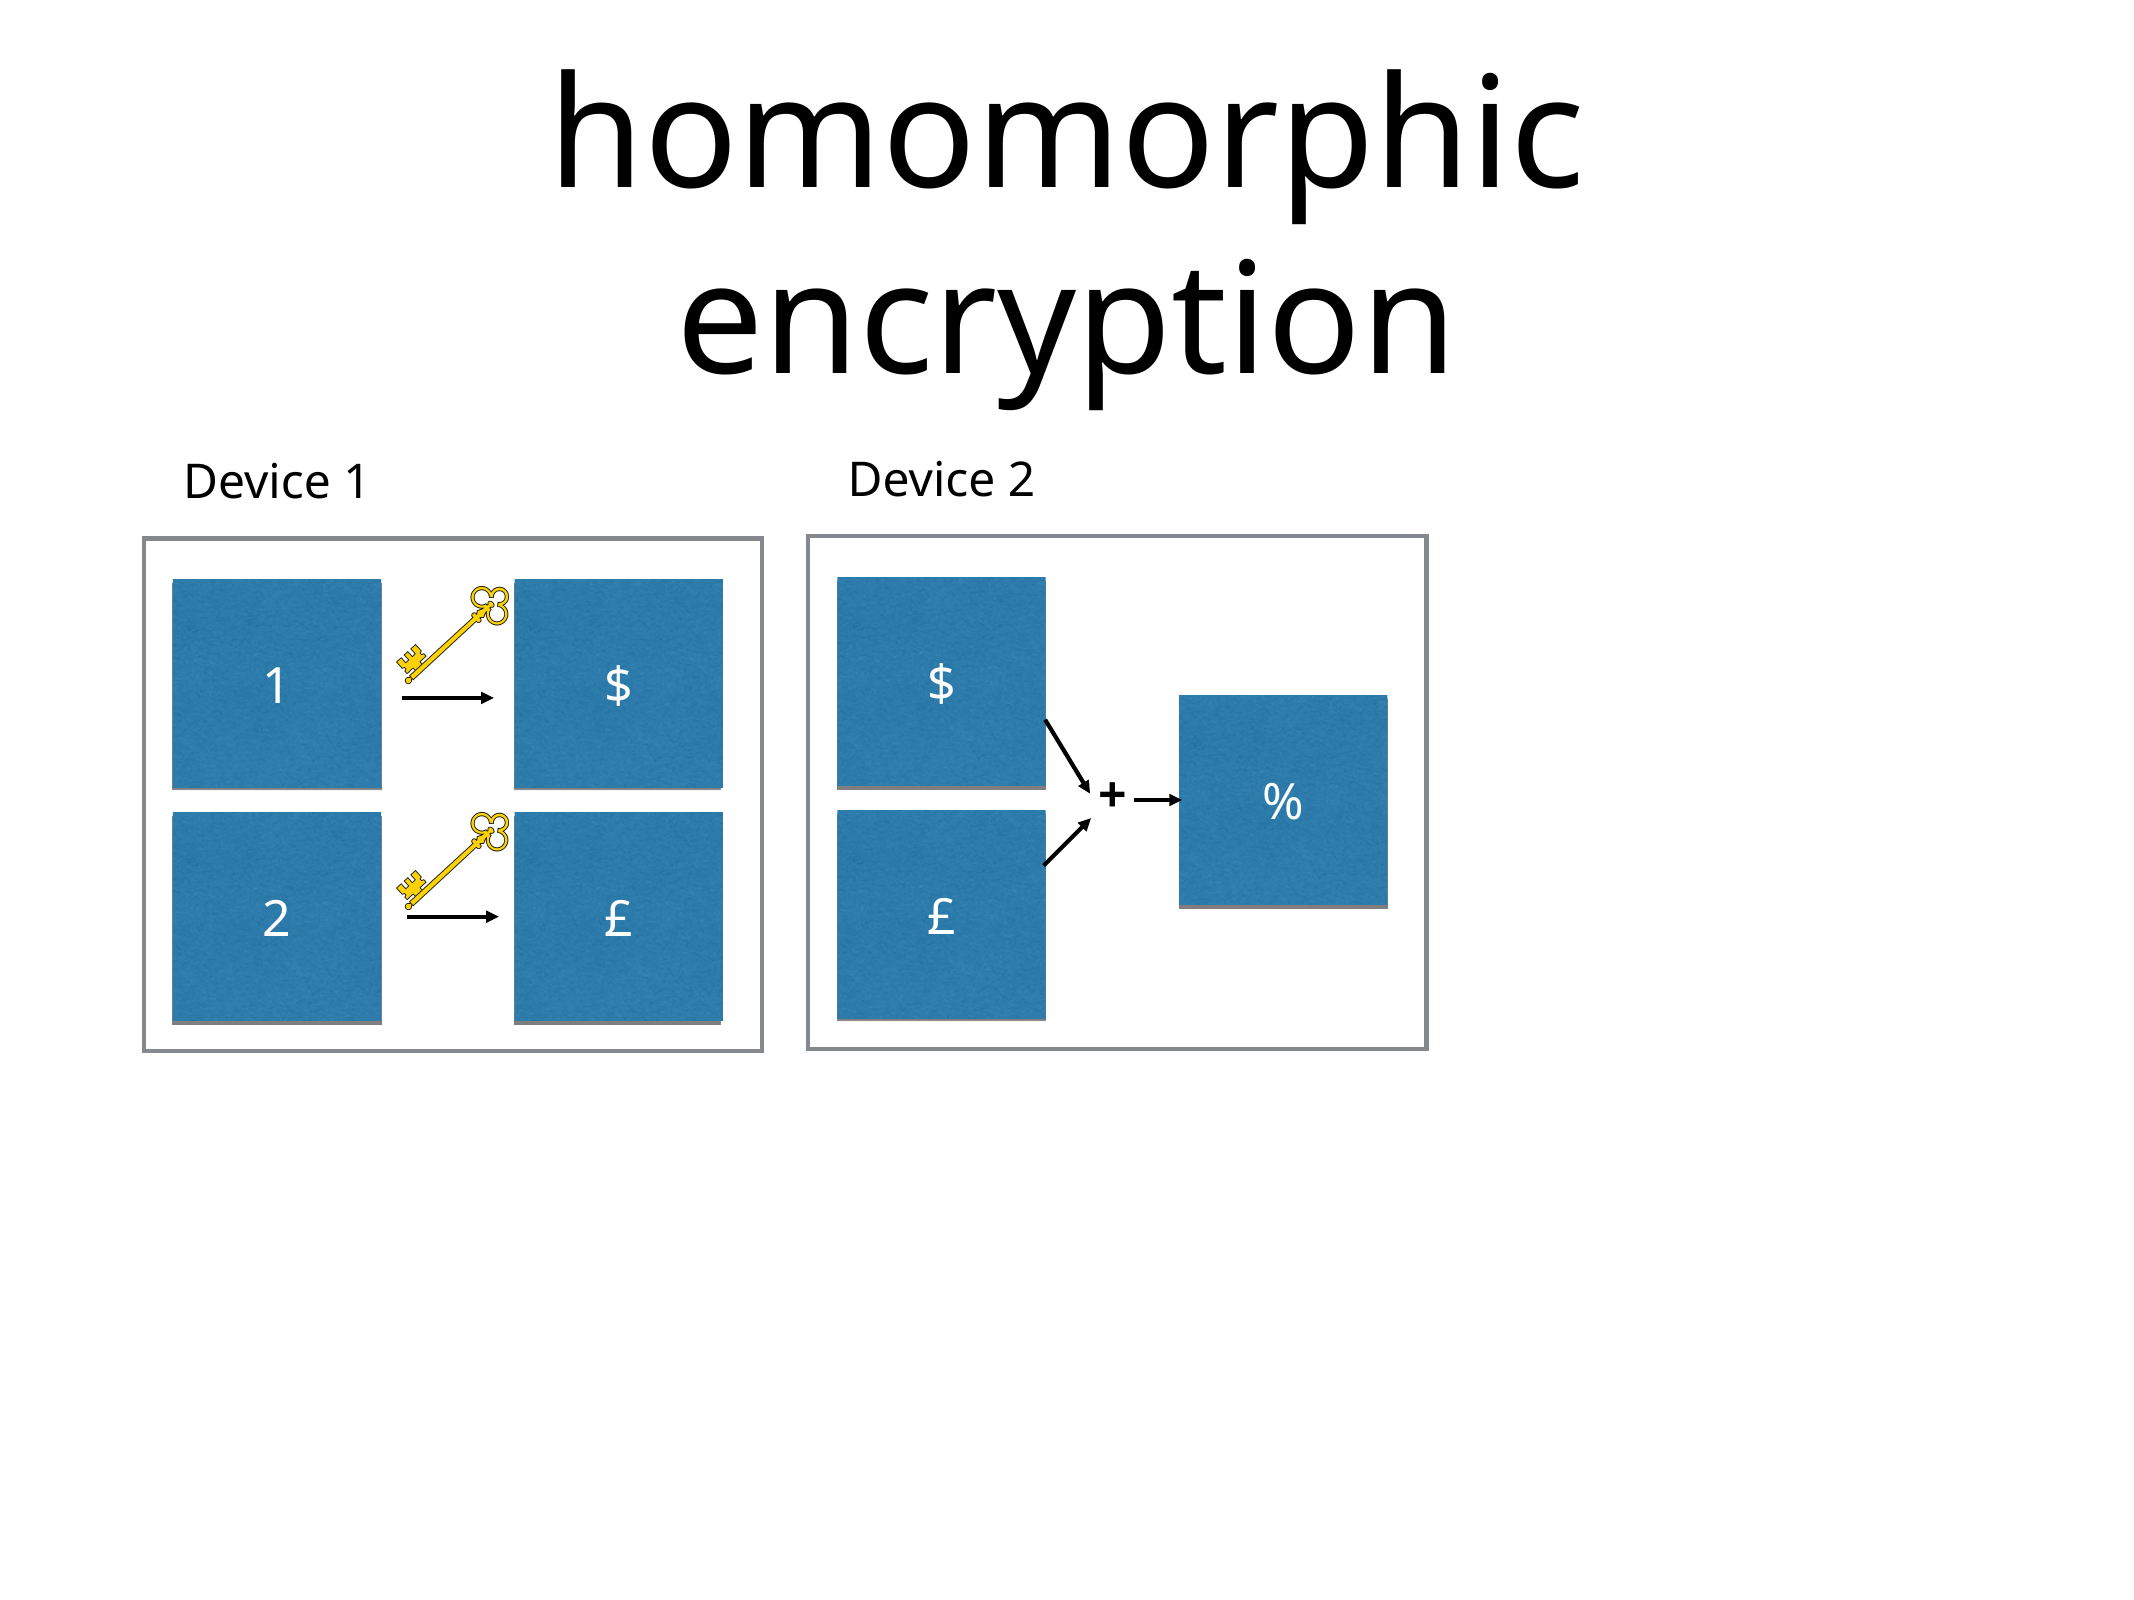

# homomorphic encryption
Device 2
Device 1
$
1
$
%
+
£
2
£